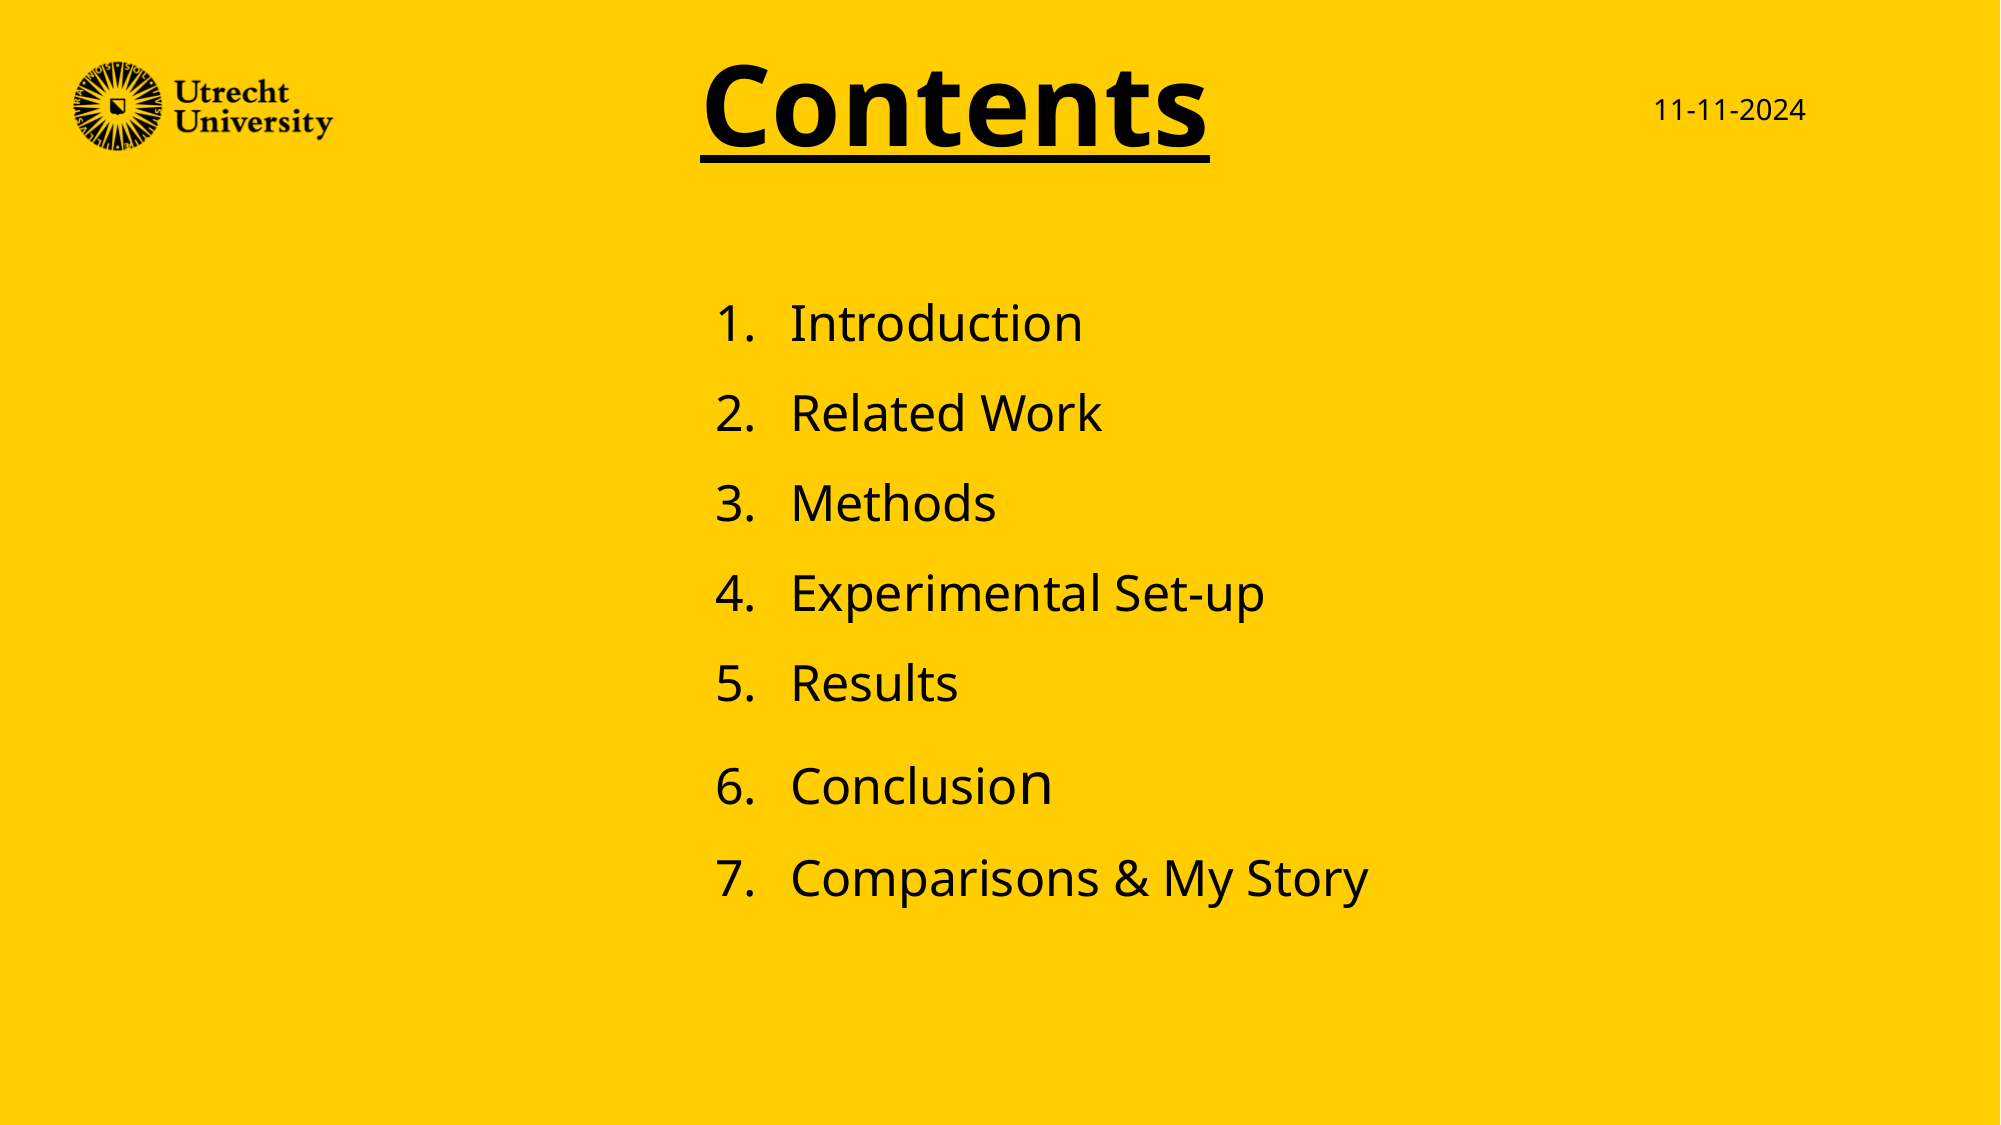

Contents
11-11-2024
Introduction
Related Work
Methods
Experimental Set-up
Results
Conclusion
Comparisons & My Story